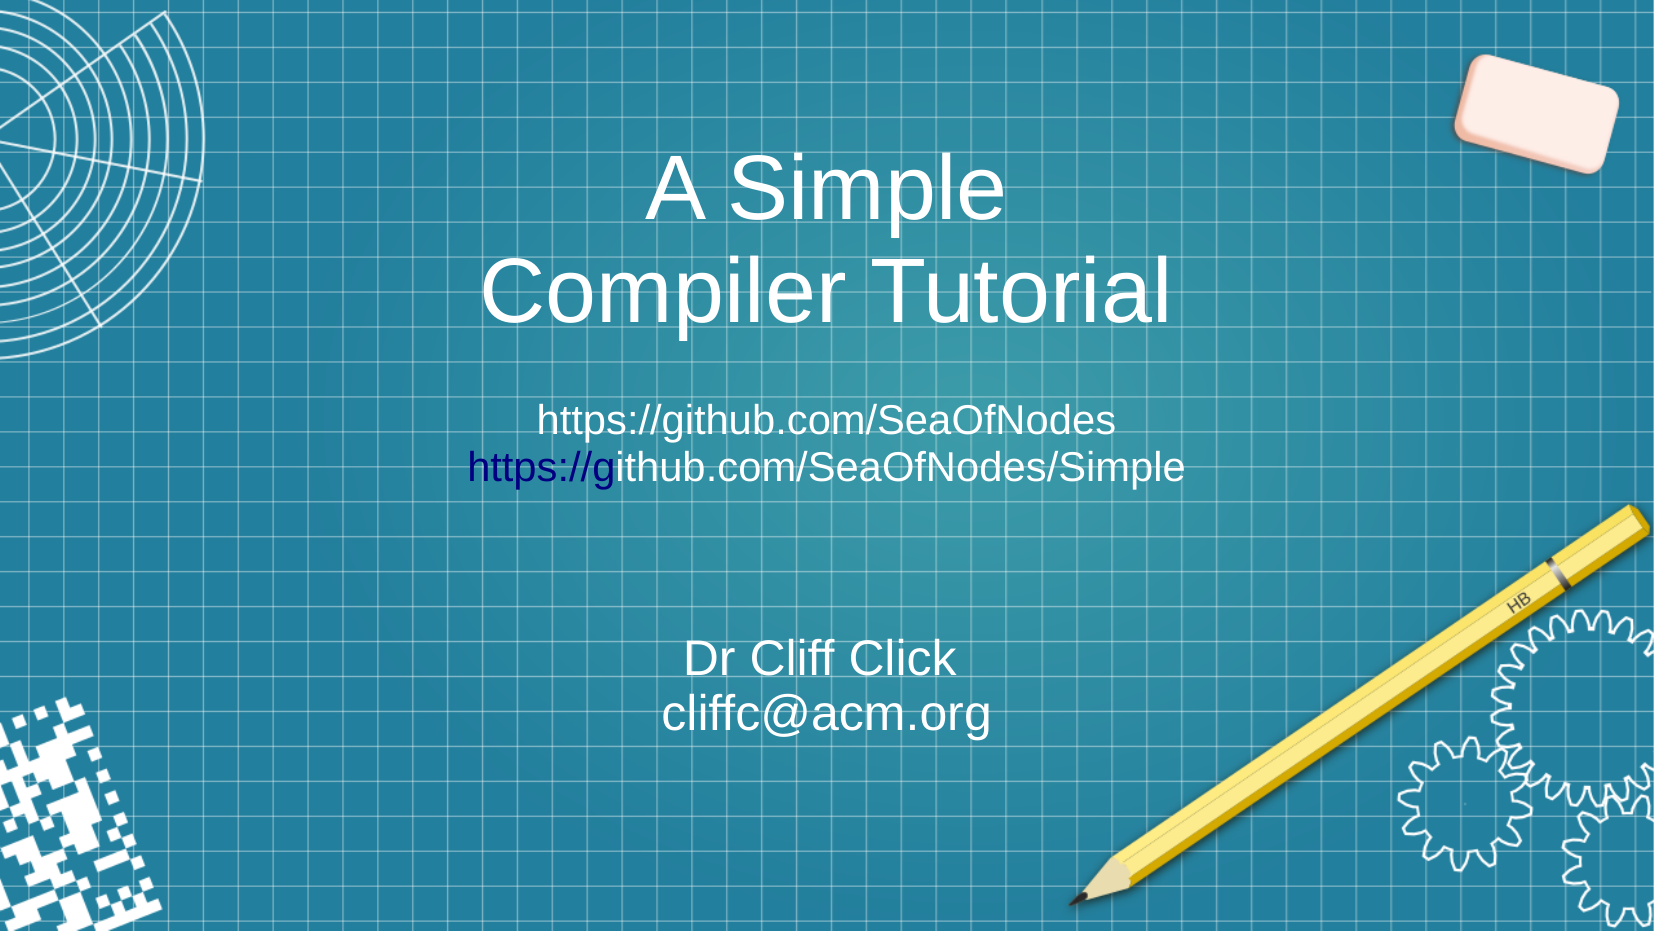

# A Simple Compiler Tutorial
https://github.com/SeaOfNodes
https://github.com/SeaOfNodes/Simple
Dr Cliff Click
cliffc@acm.org